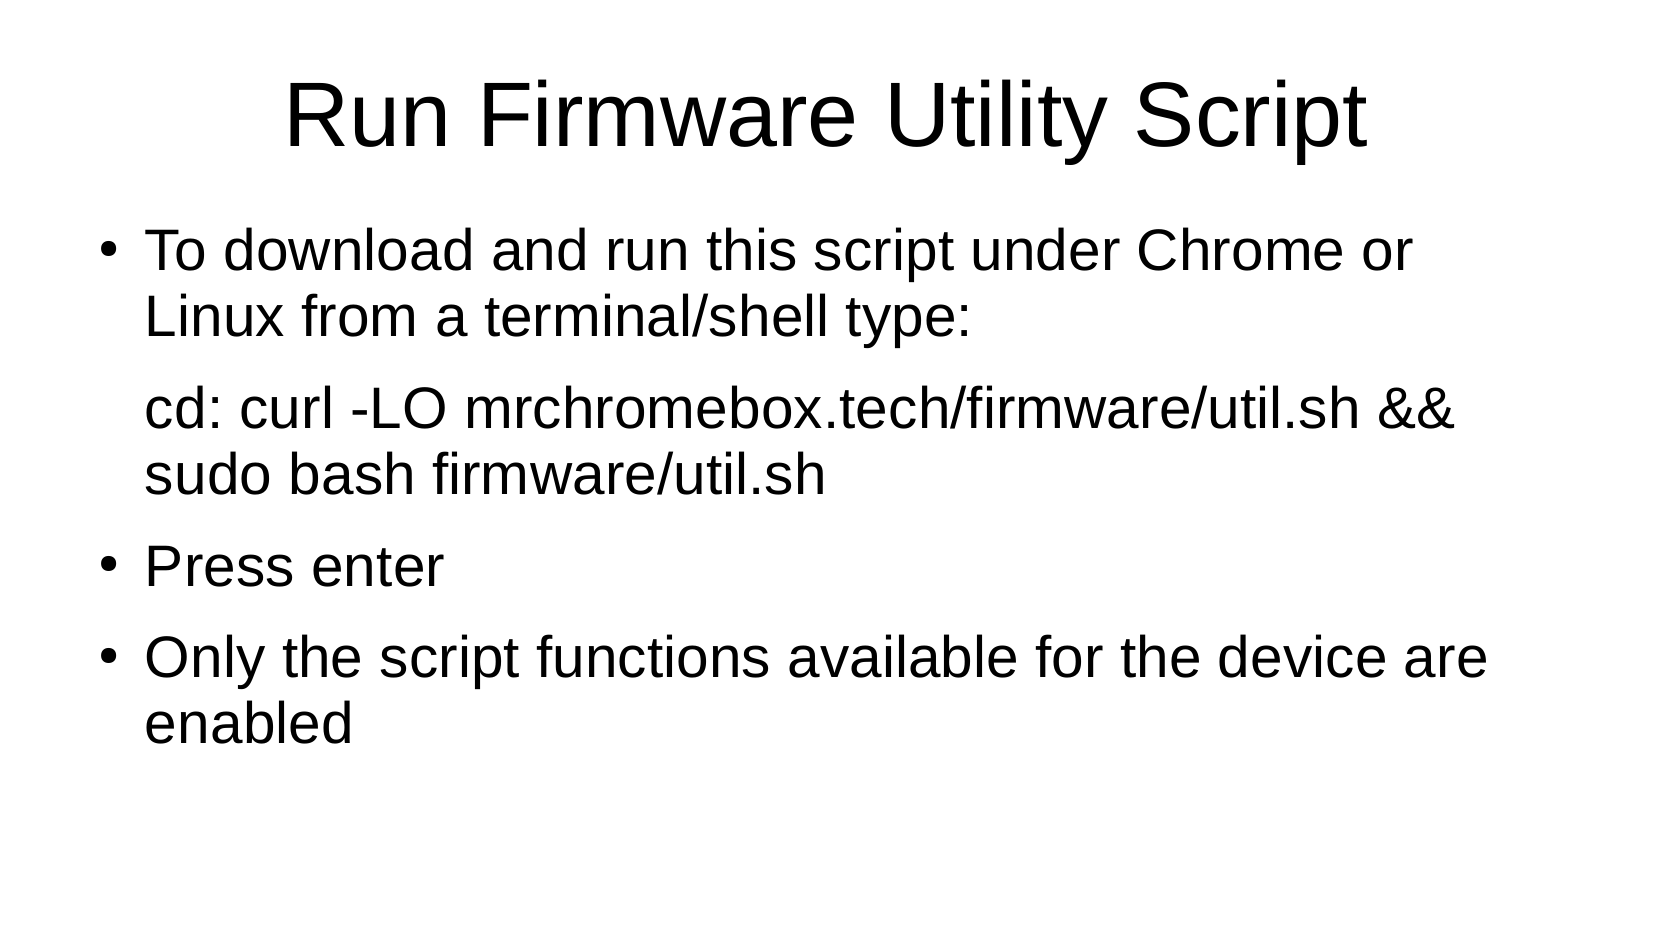

# Run Firmware Utility Script
To download and run this script under Chrome or Linux from a terminal/shell type:
cd: curl -LO mrchromebox.tech/firmware/util.sh && sudo bash firmware/util.sh
Press enter
Only the script functions available for the device are enabled